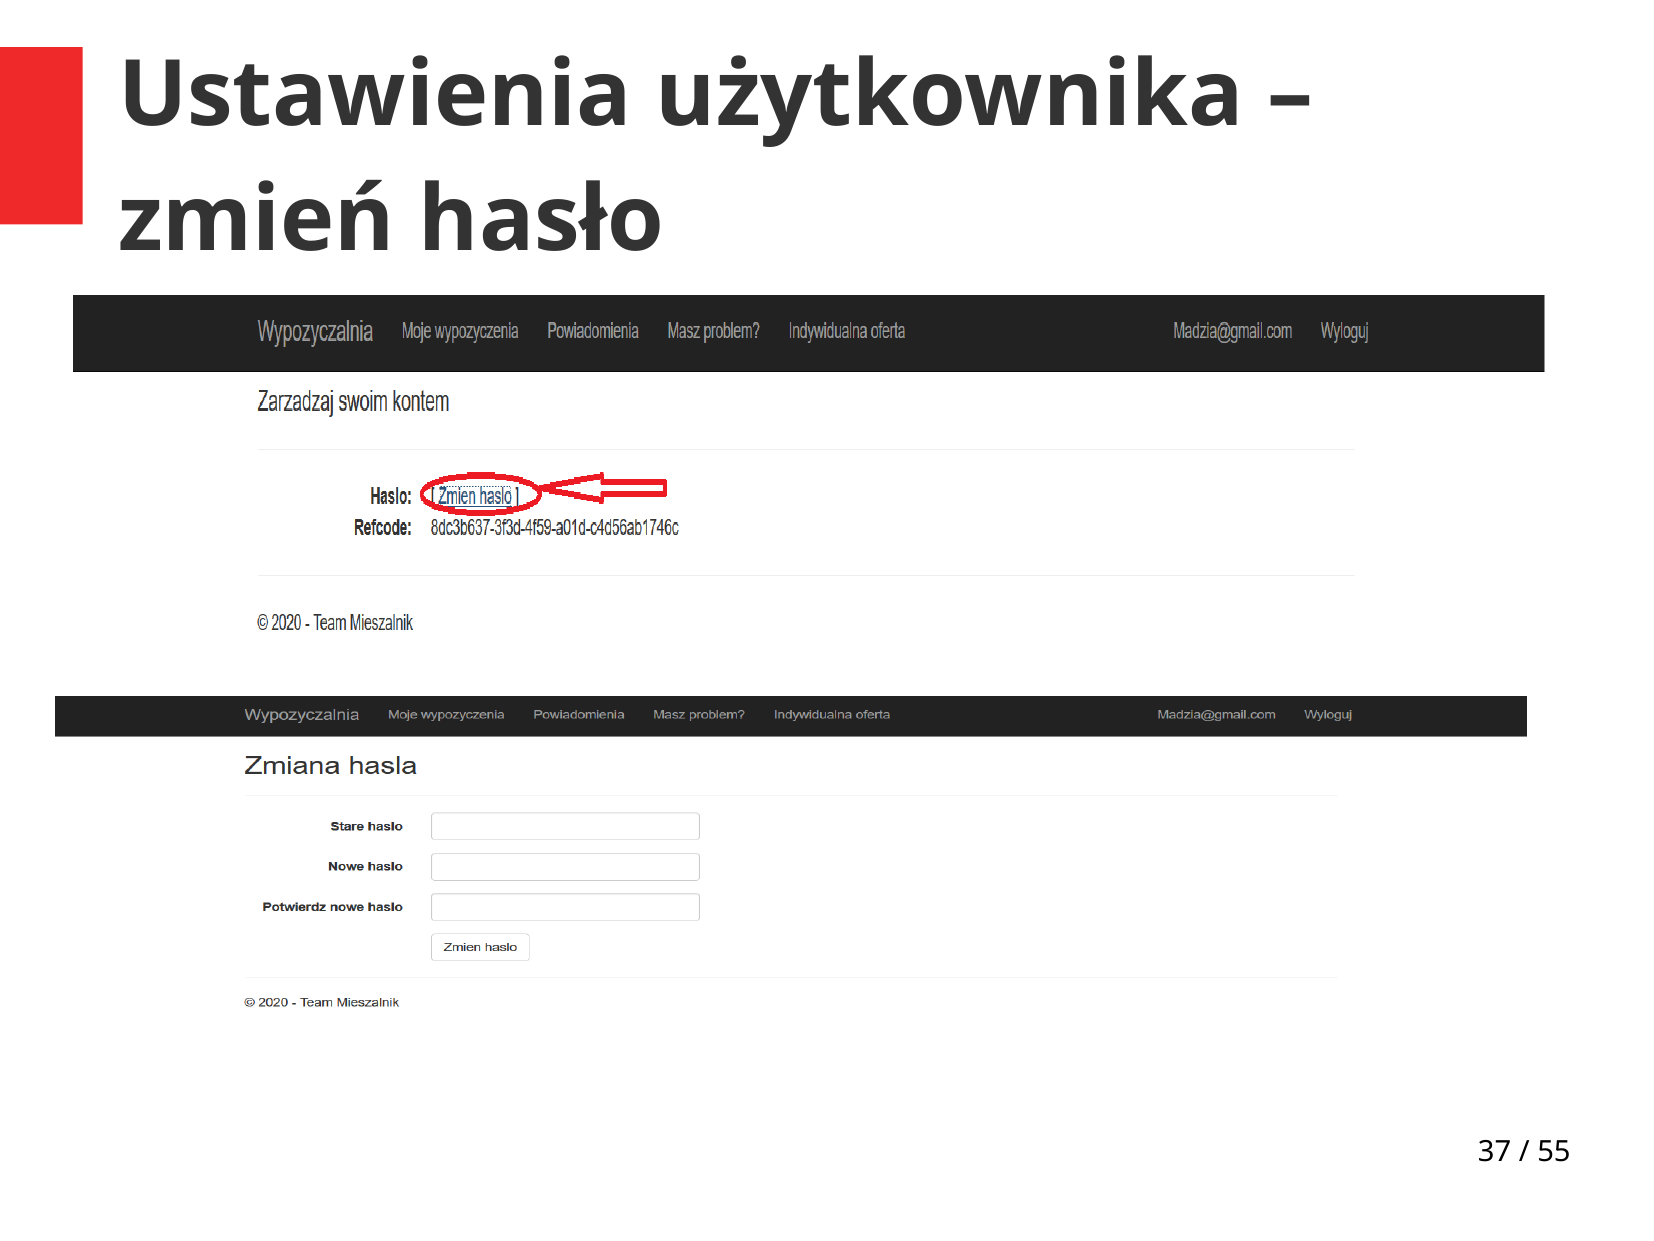

# Ustawienia użytkownika – zmień hasło
37